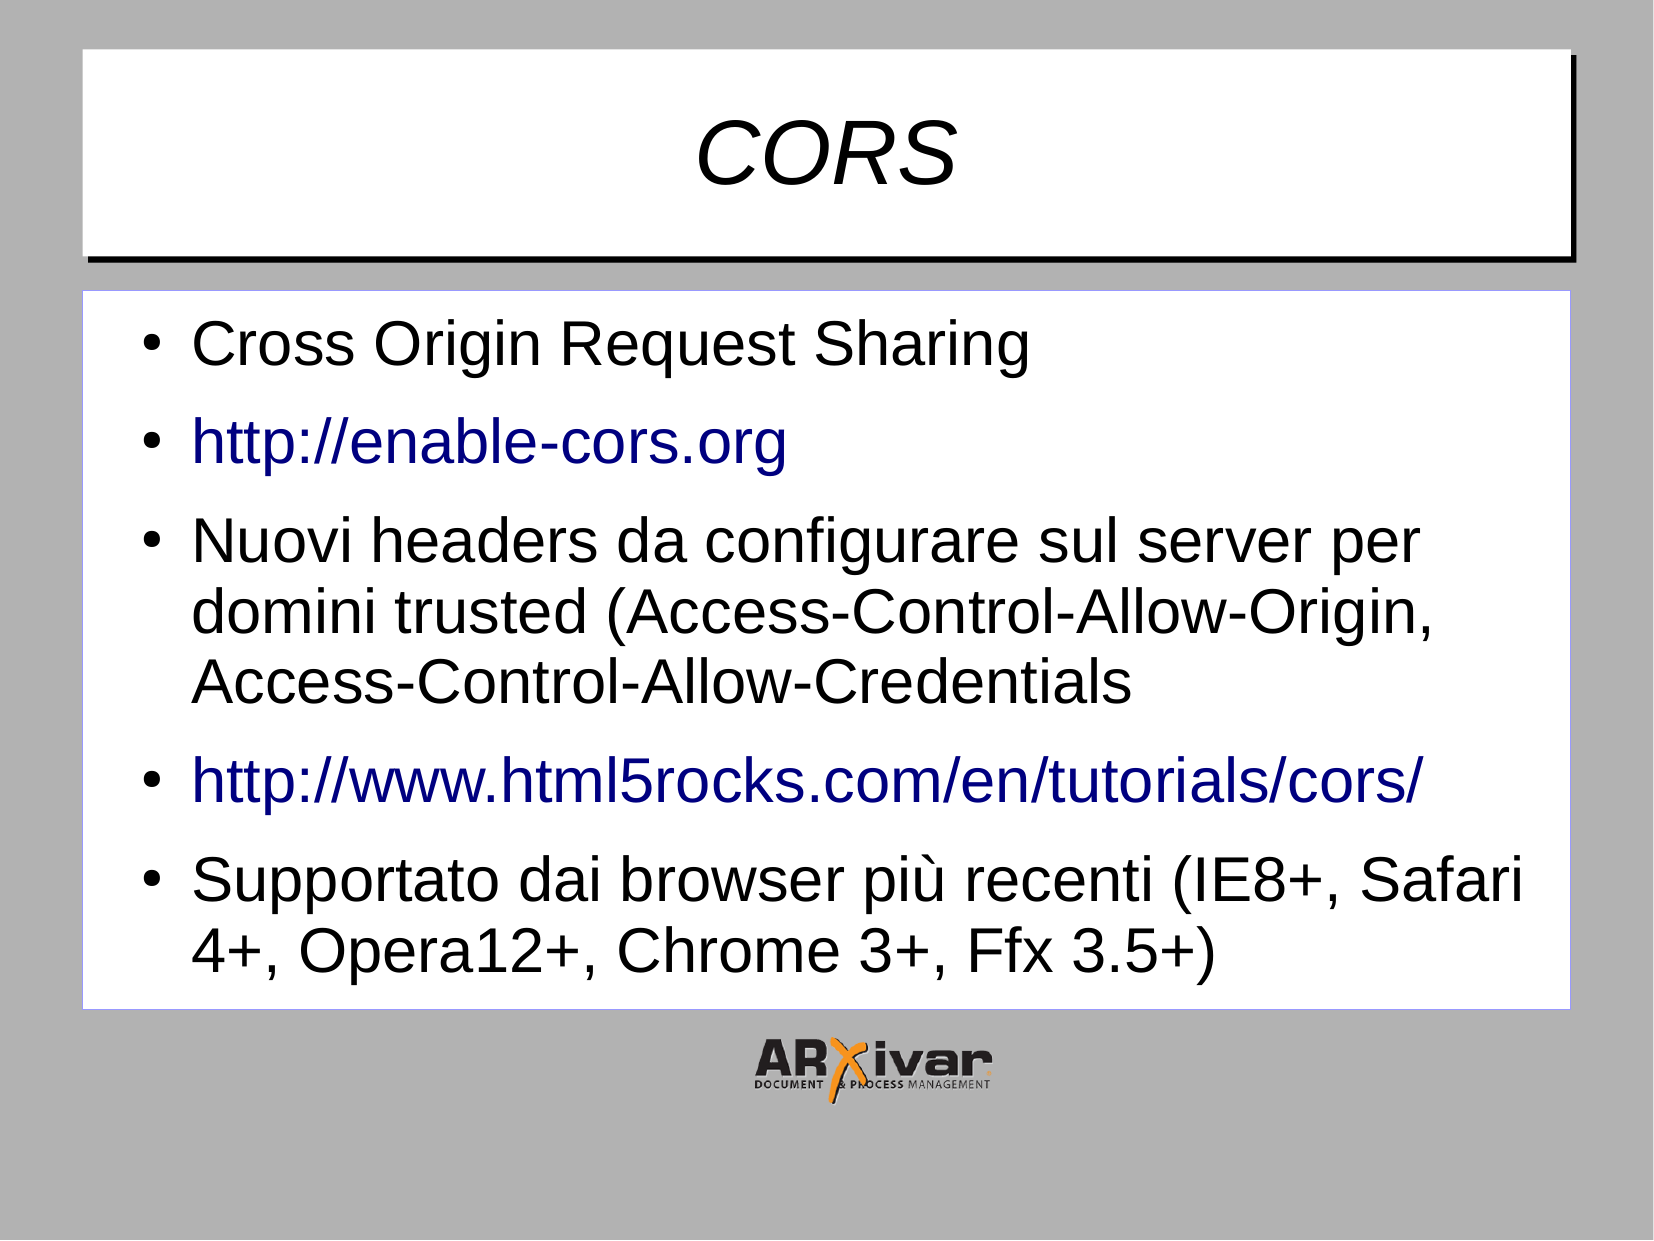

# CORS
Cross Origin Request Sharing
http://enable-cors.org
Nuovi headers da configurare sul server per domini trusted (Access-Control-Allow-Origin, Access-Control-Allow-Credentials
http://www.html5rocks.com/en/tutorials/cors/
Supportato dai browser più recenti (IE8+, Safari 4+, Opera12+, Chrome 3+, Ffx 3.5+)